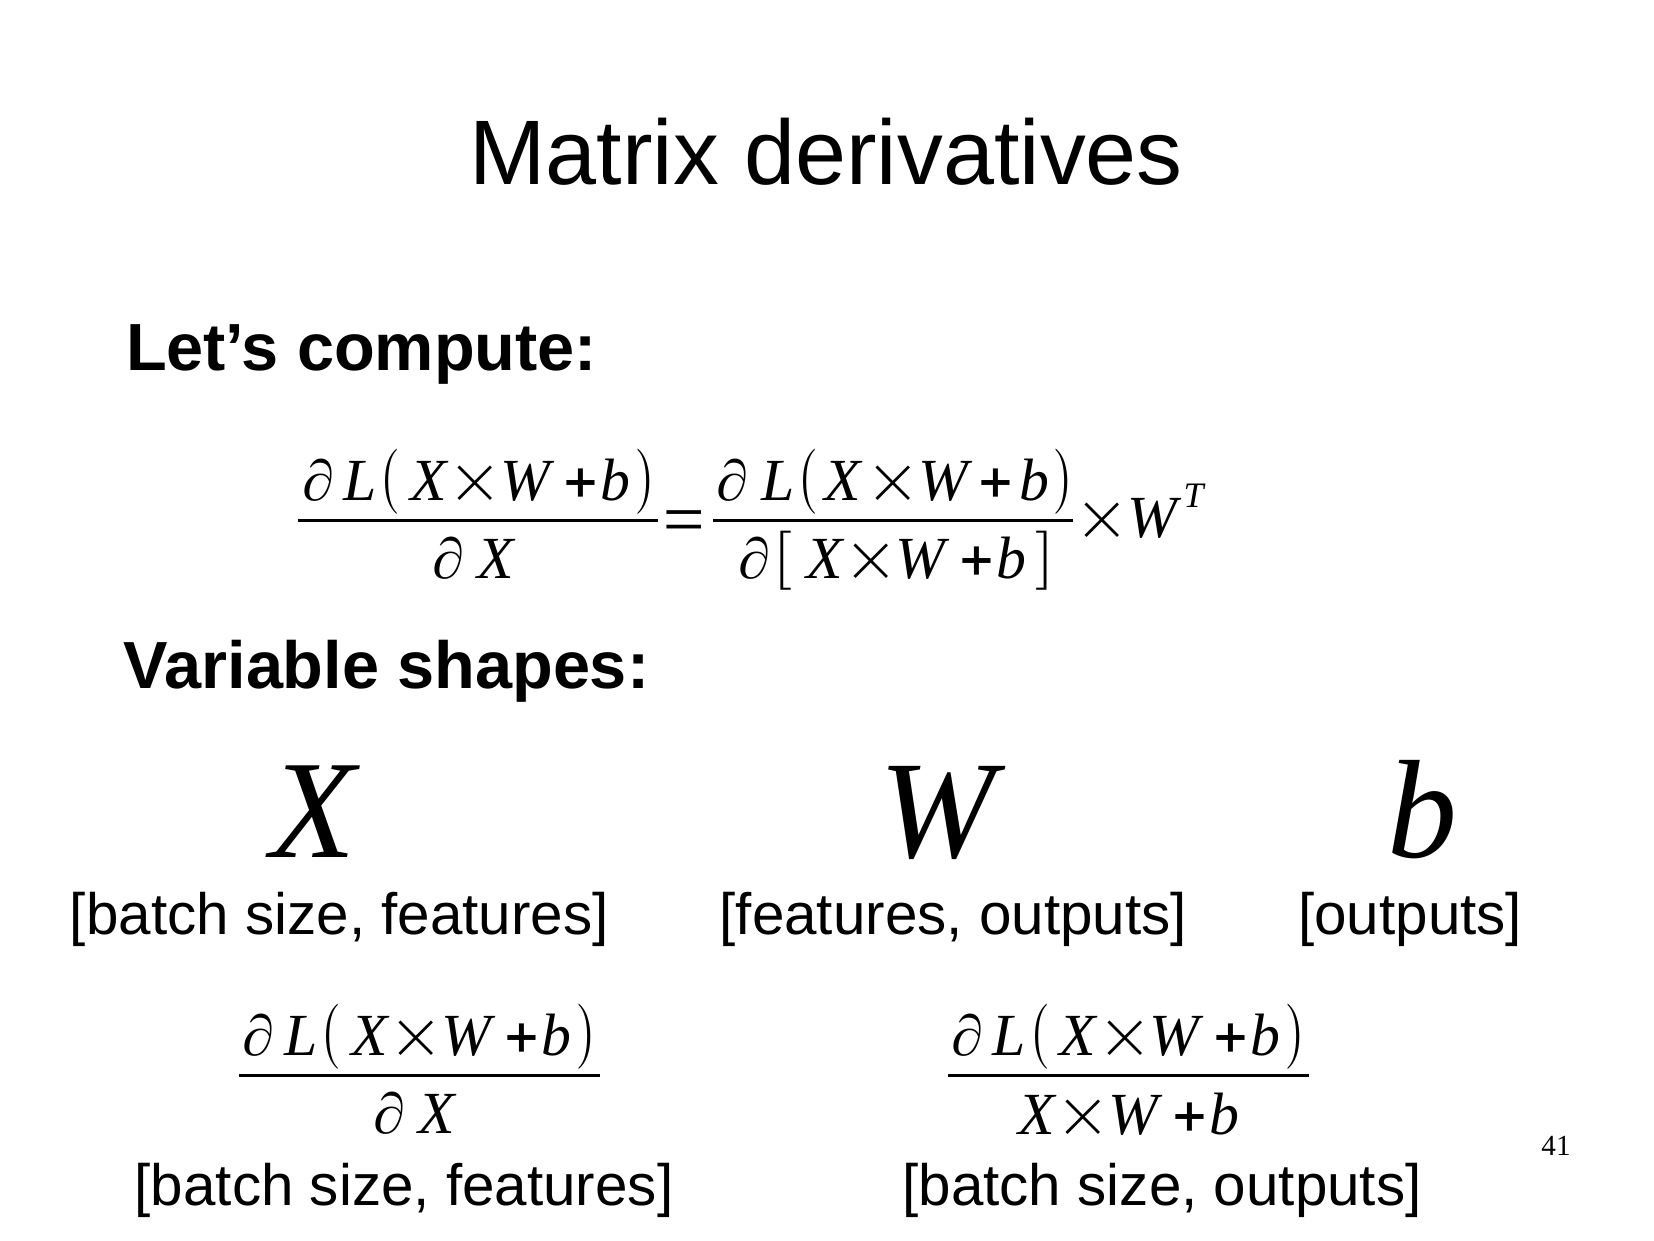

# Matrix derivatives
Let’s compute:
Variable shapes:
[batch size, features]
[features, outputs]
[outputs]
41
[batch size, features]
[batch size, outputs]